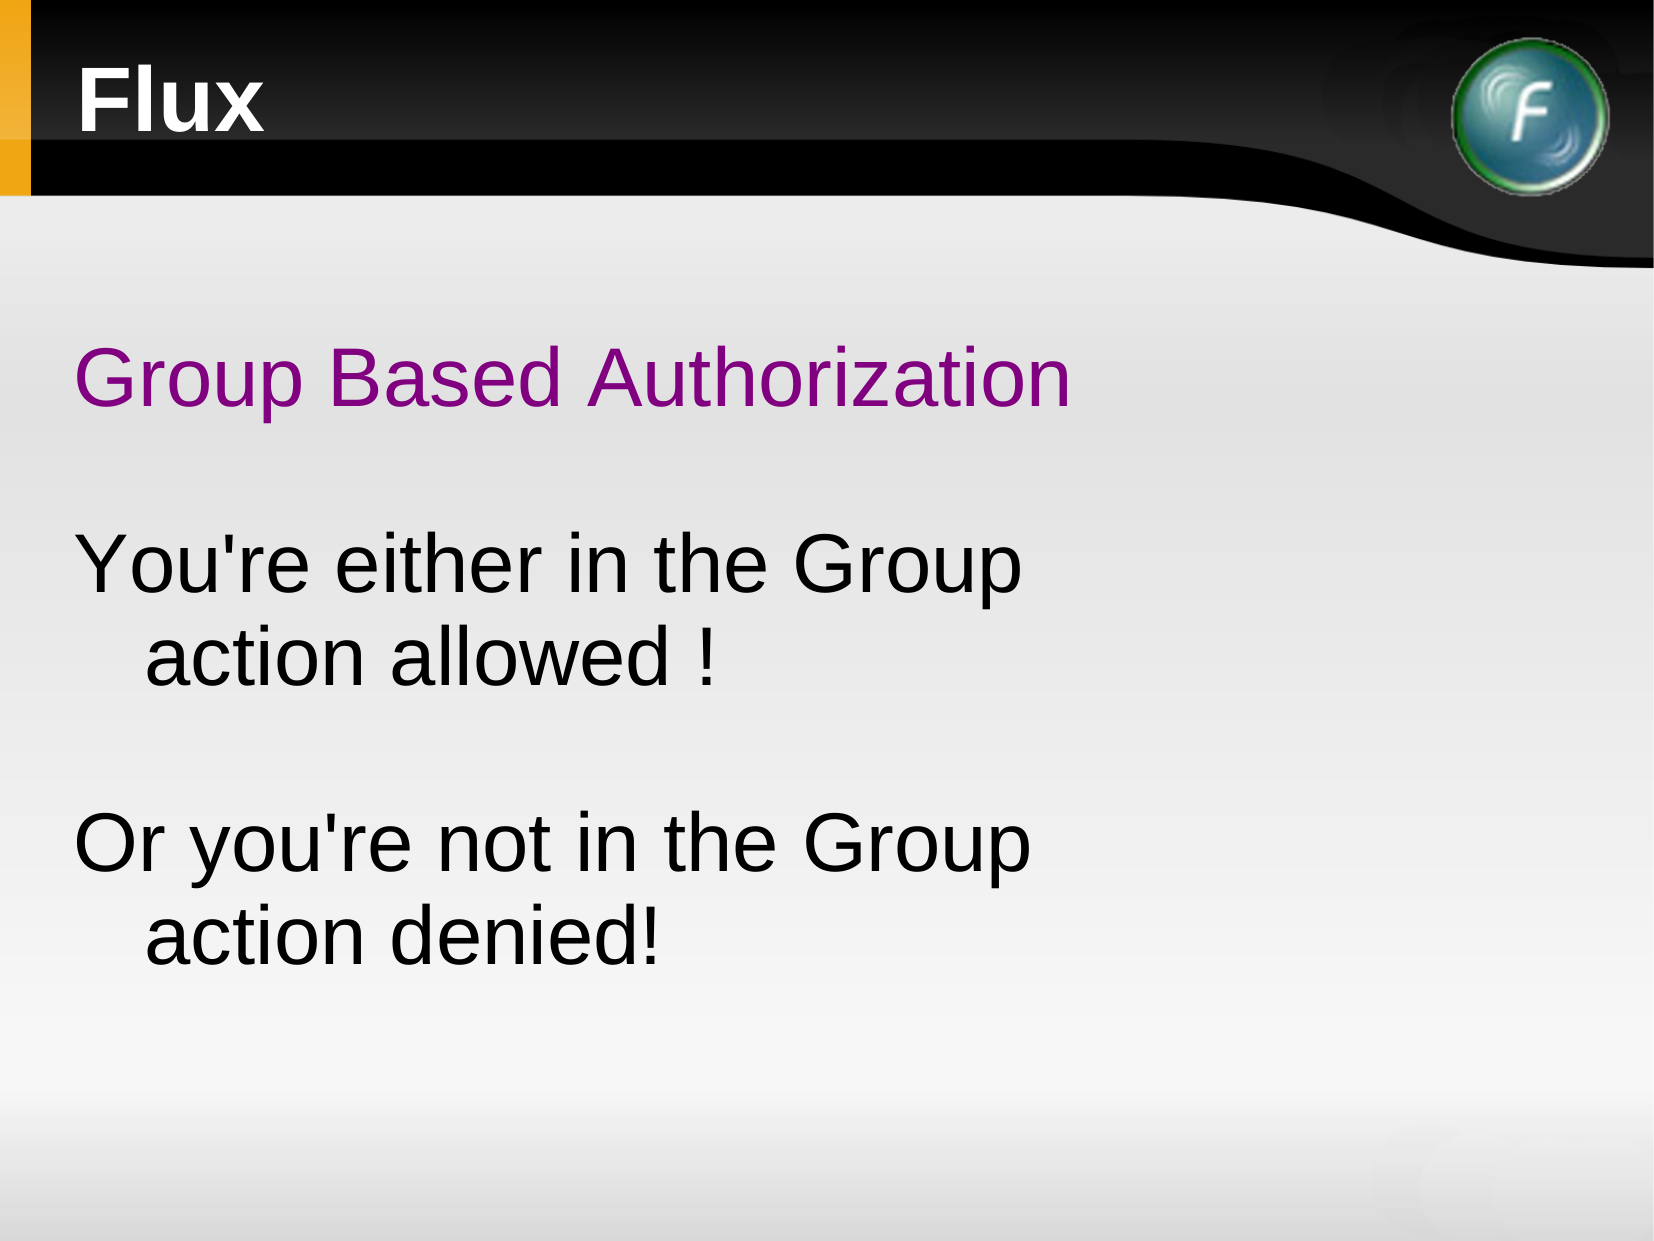

# Flux
Group Based Authorization
You're either in the Group
action allowed !
Or you're not in the Group
action denied!